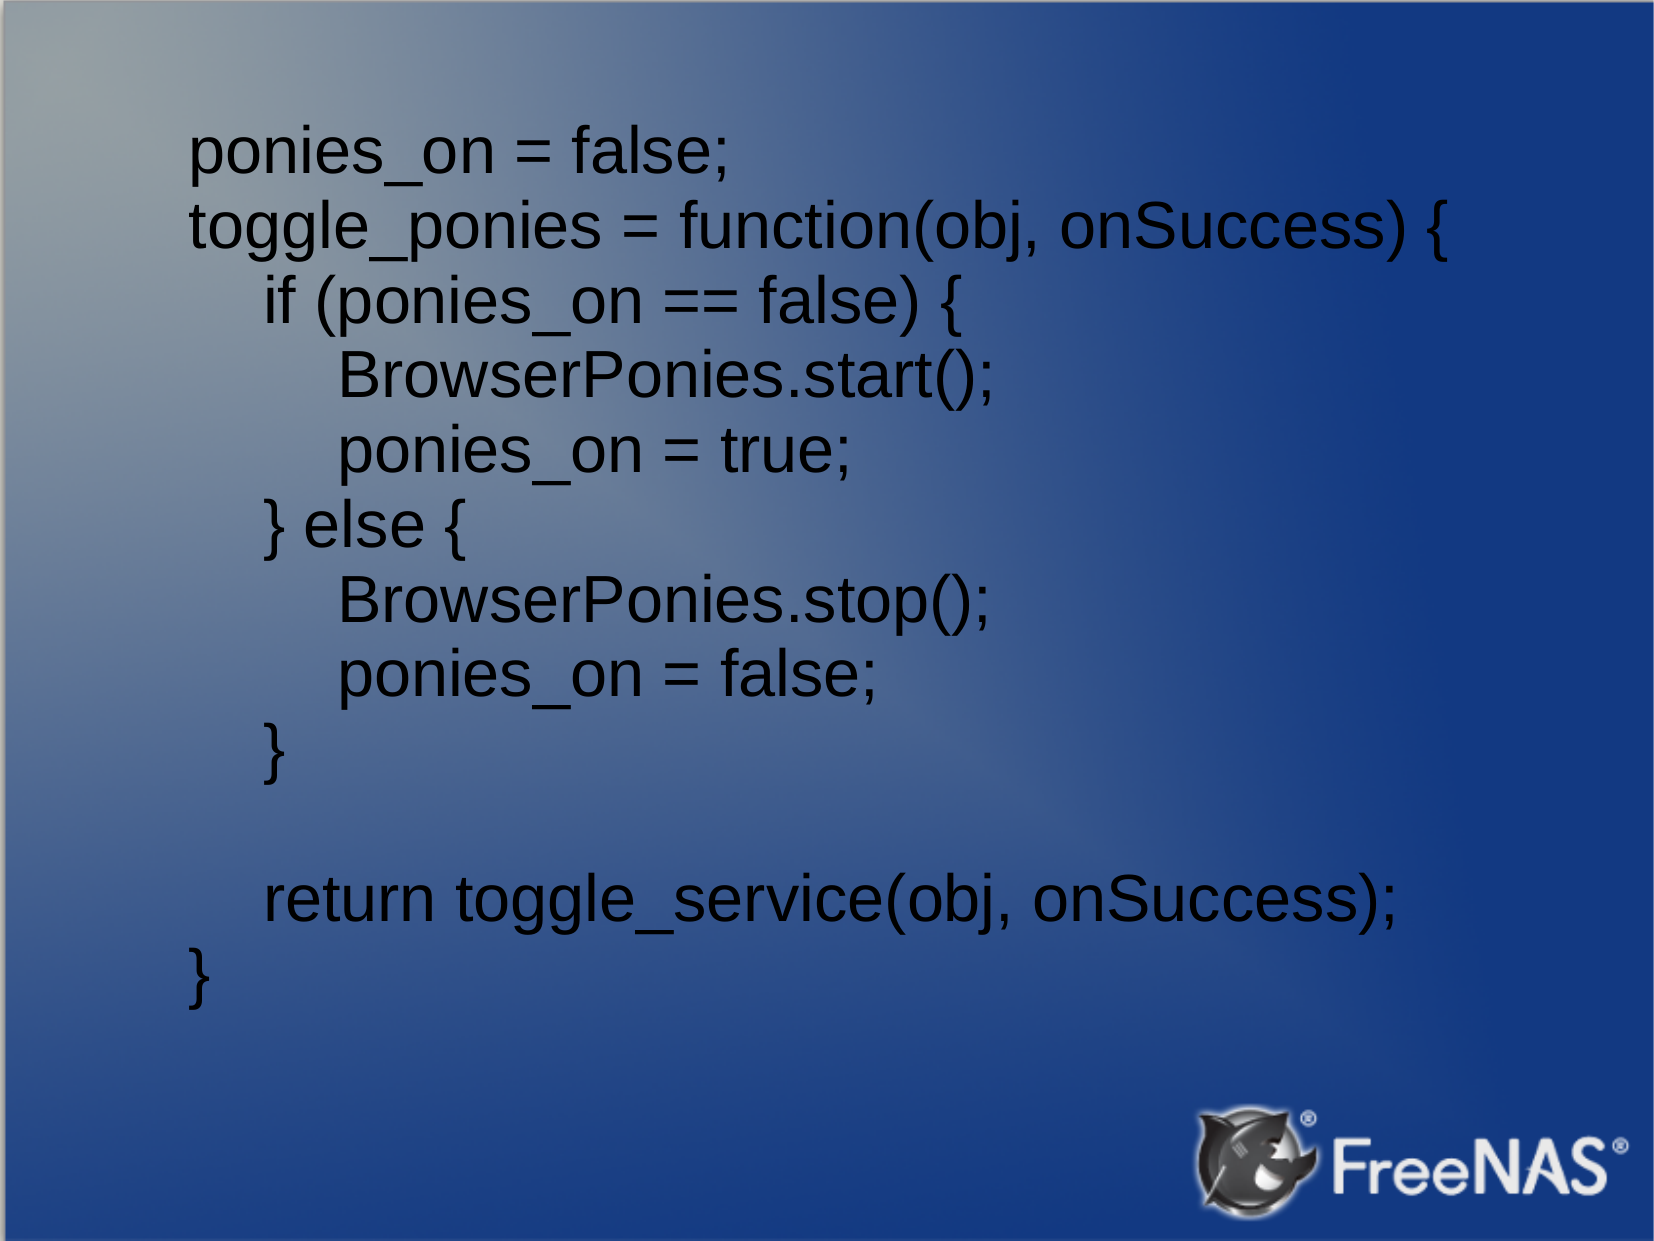

ponies_on = false;
toggle_ponies = function(obj, onSuccess) {
 if (ponies_on == false) {
 BrowserPonies.start();
 ponies_on = true;
 } else {
 BrowserPonies.stop();
 ponies_on = false;
 }
 return toggle_service(obj, onSuccess);
}